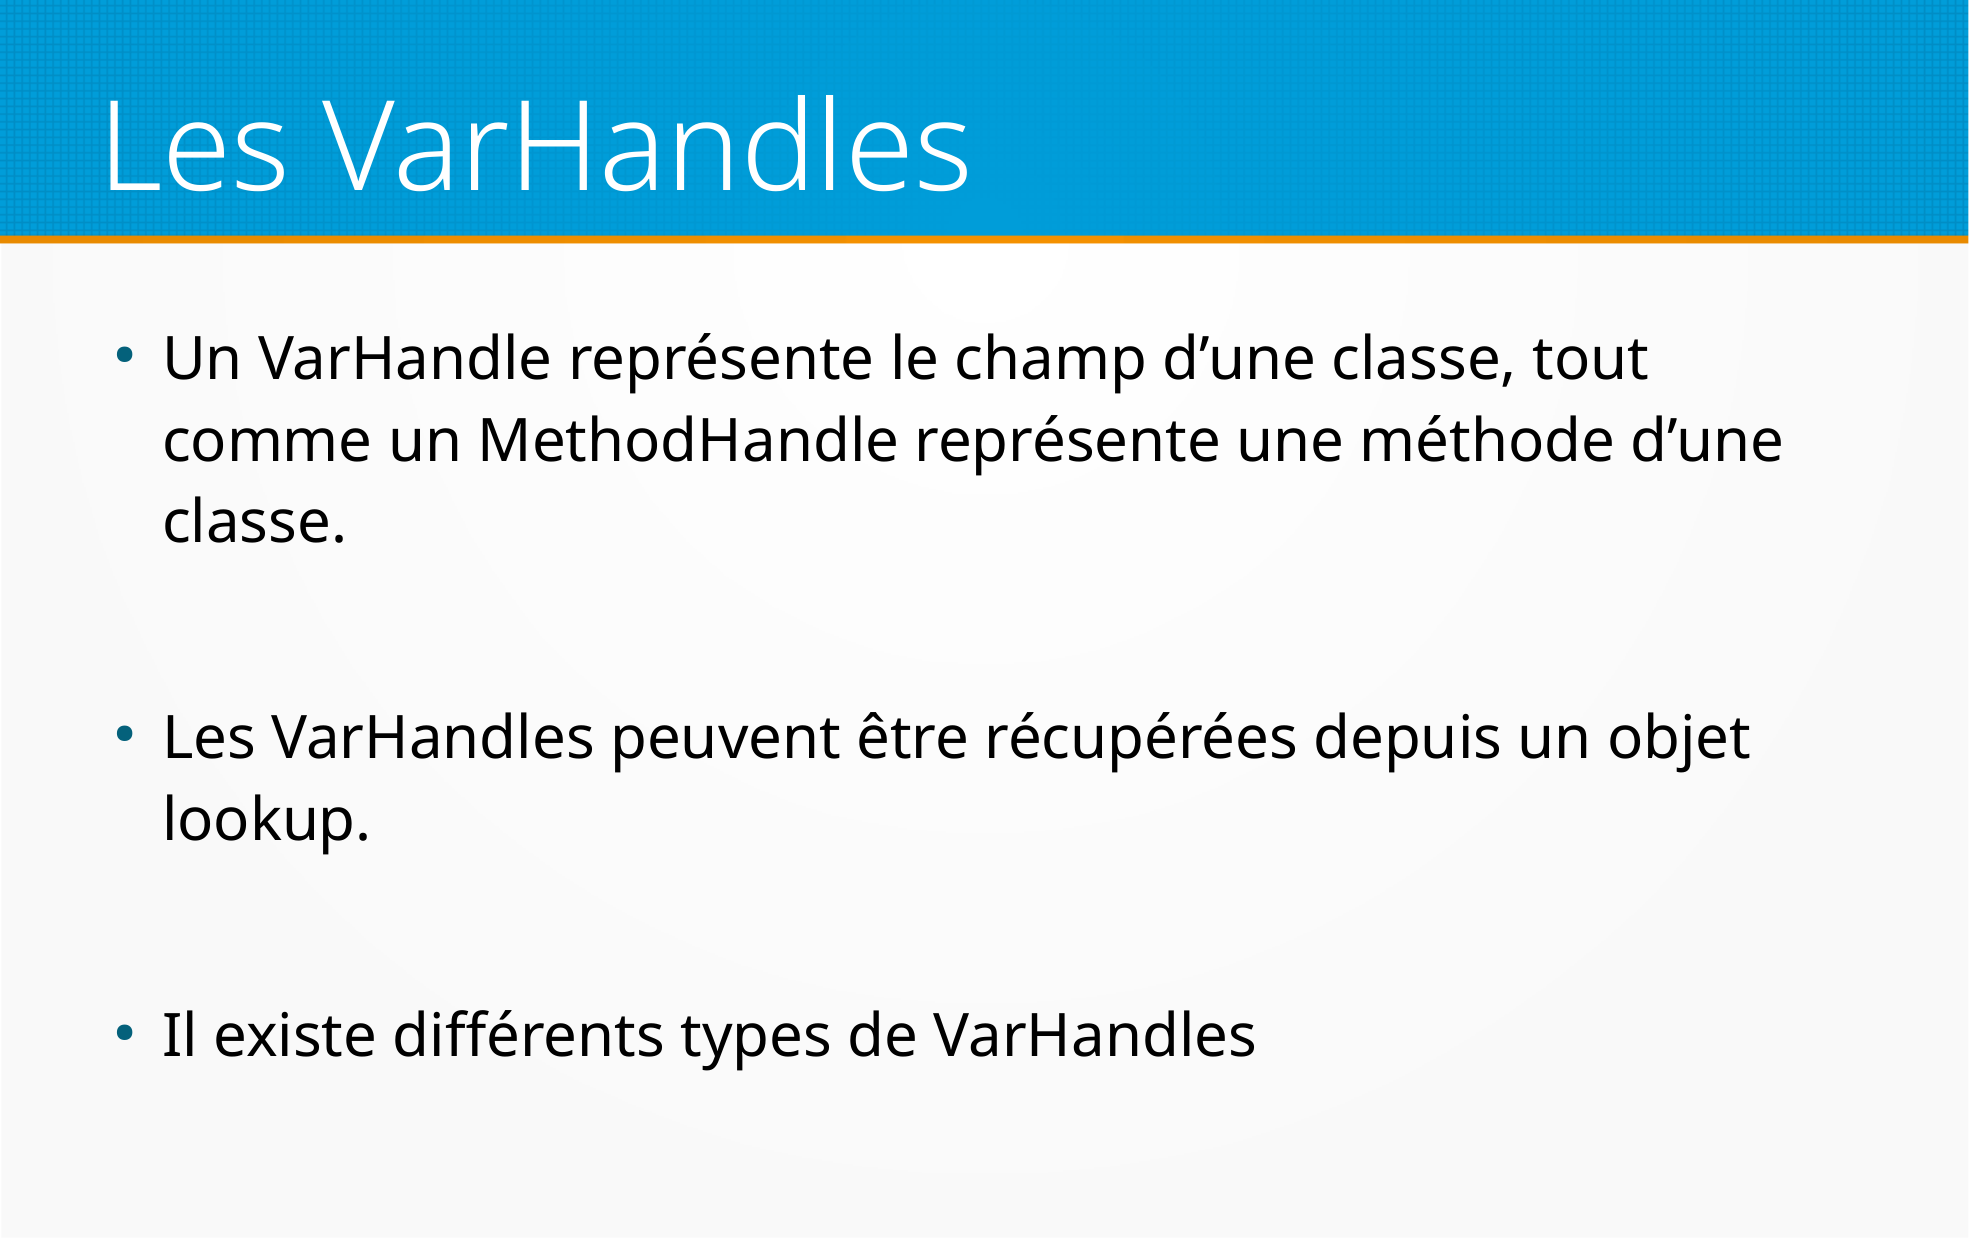

# Les VarHandles
Un VarHandle représente le champ d’une classe, tout comme un MethodHandle représente une méthode d’une classe.
Les VarHandles peuvent être récupérées depuis un objet lookup.
Il existe différents types de VarHandles